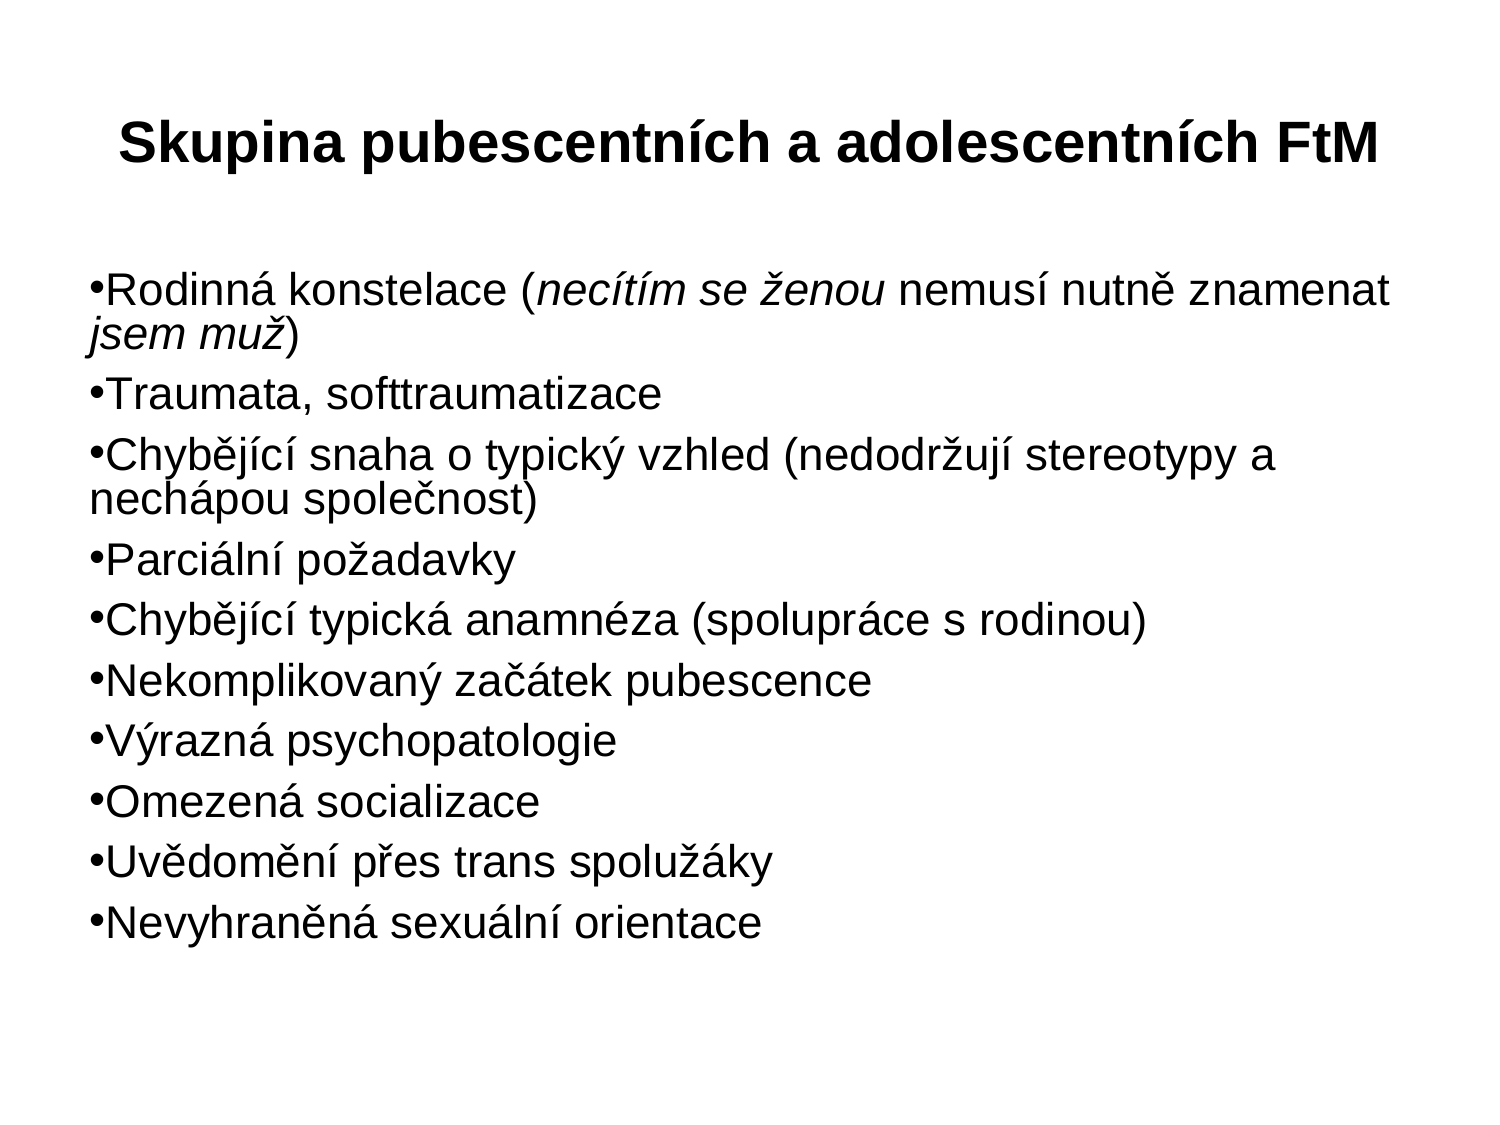

# Skupina pubescentních a adolescentních FtM
Rodinná konstelace (necítím se ženou nemusí nutně znamenat jsem muž)
Traumata, softtraumatizace
Chybějící snaha o typický vzhled (nedodržují stereotypy a nechápou společnost)
Parciální požadavky
Chybějící typická anamnéza (spolupráce s rodinou)
Nekomplikovaný začátek pubescence
Výrazná psychopatologie
Omezená socializace
Uvědomění přes trans spolužáky
Nevyhraněná sexuální orientace